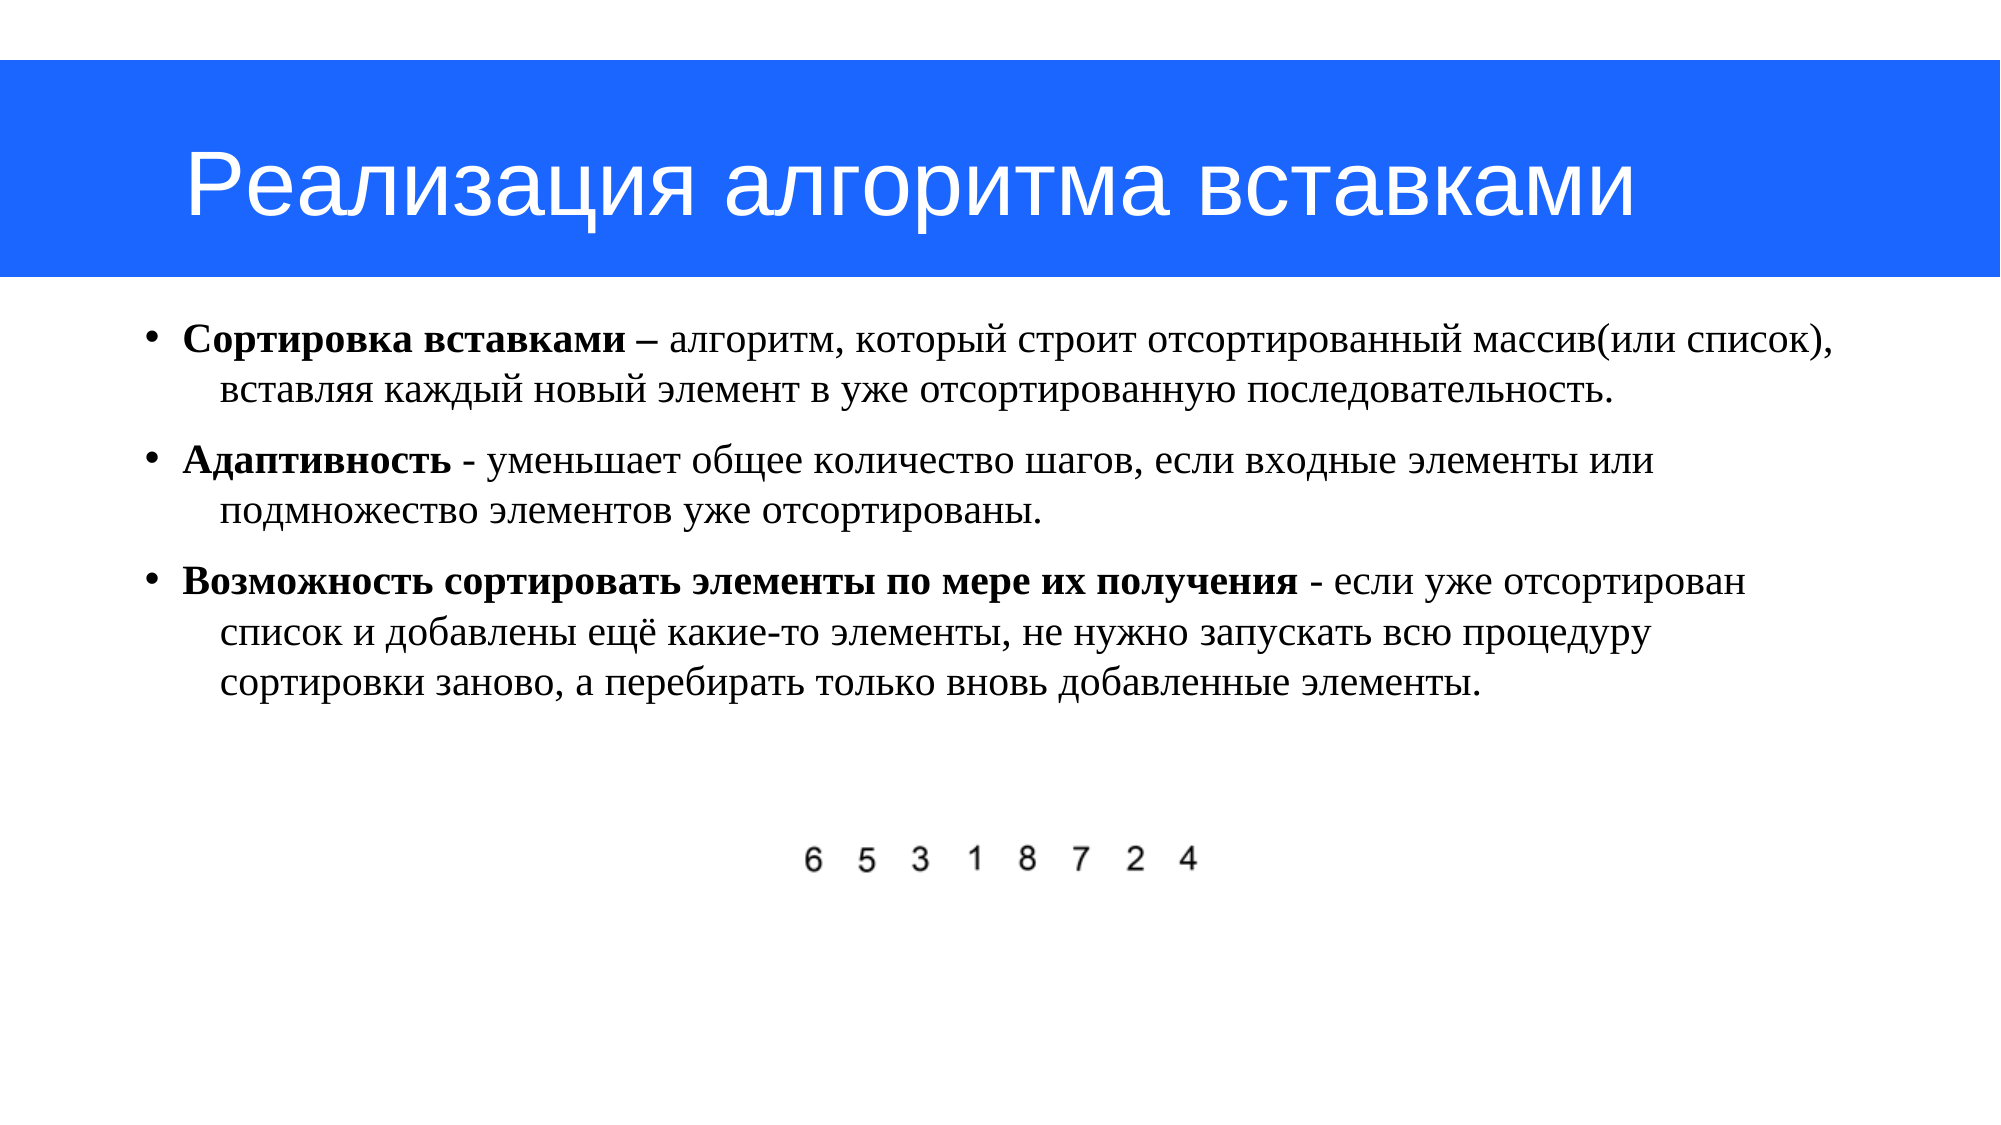

Реализация алгоритма вставками
# Сортировка вставками – алгоритм, который строит отсортированный массив(или список), вставляя каждый новый элемент в уже отсортированную последовательность.
Адаптивность - уменьшает общее количество шагов, если входные элементы или подмножество элементов уже отсортированы.
Возможность сортировать элементы по мере их получения - если уже отсортирован список и добавлены ещё какие-то элементы, не нужно запускать всю процедуру сортировки заново, а перебирать только вновь добавленные элементы.